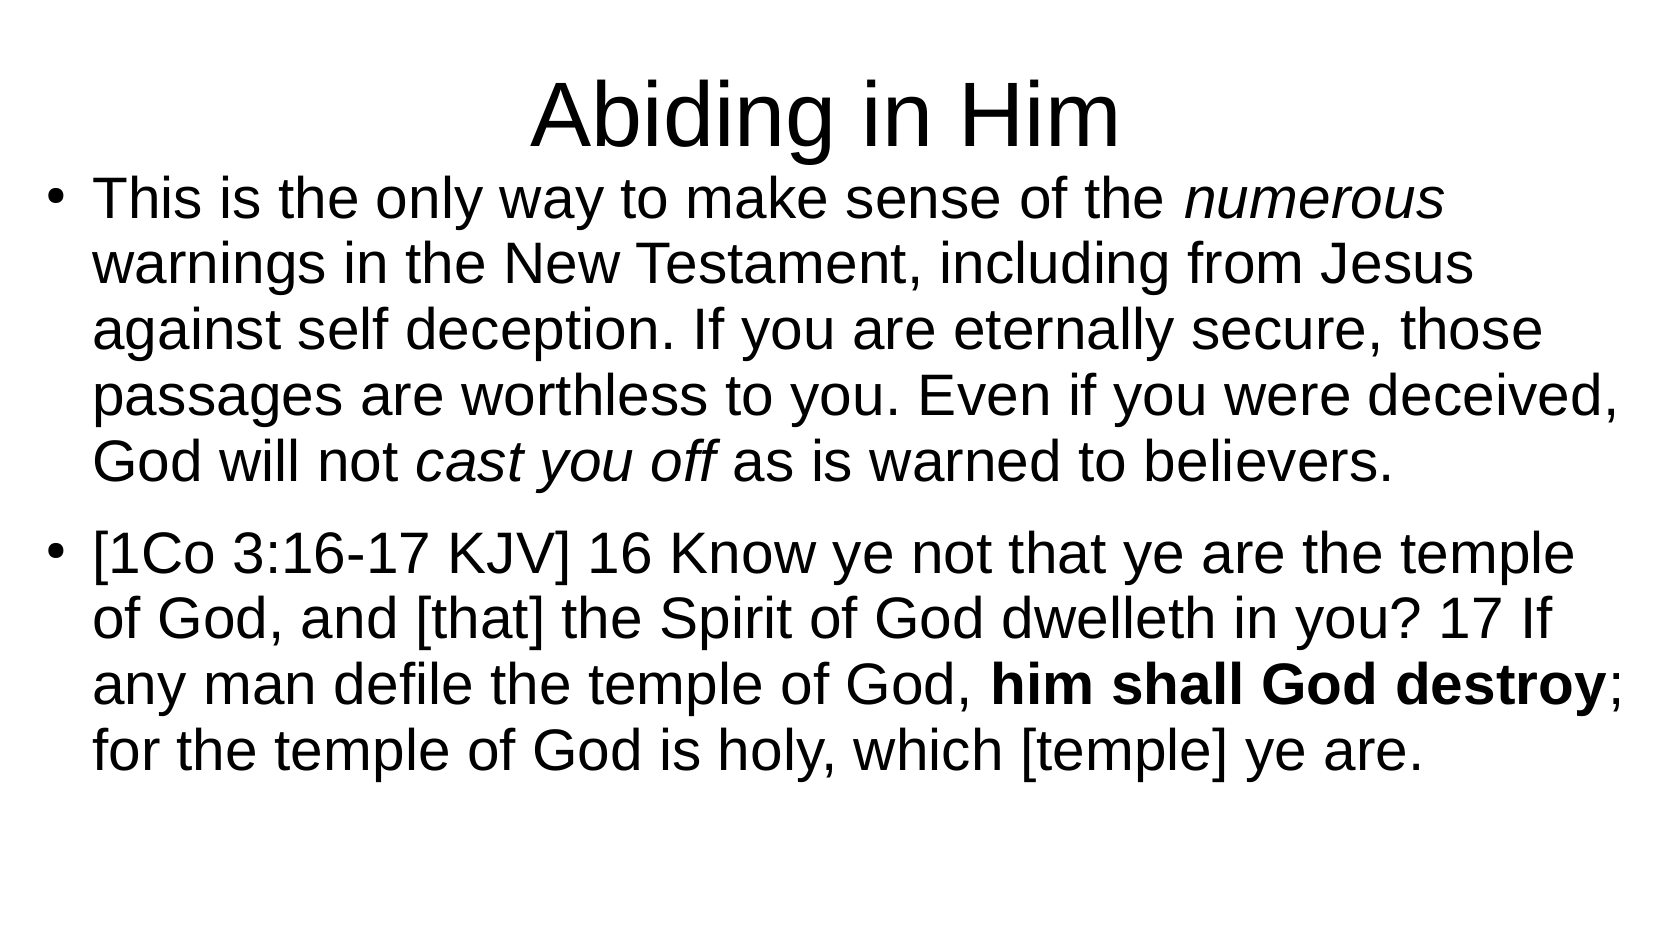

# Abiding in Him
This is the only way to make sense of the numerous warnings in the New Testament, including from Jesus against self deception. If you are eternally secure, those passages are worthless to you. Even if you were deceived, God will not cast you off as is warned to believers.
[1Co 3:16-17 KJV] 16 Know ye not that ye are the temple of God, and [that] the Spirit of God dwelleth in you? 17 If any man defile the temple of God, him shall God destroy; for the temple of God is holy, which [temple] ye are.